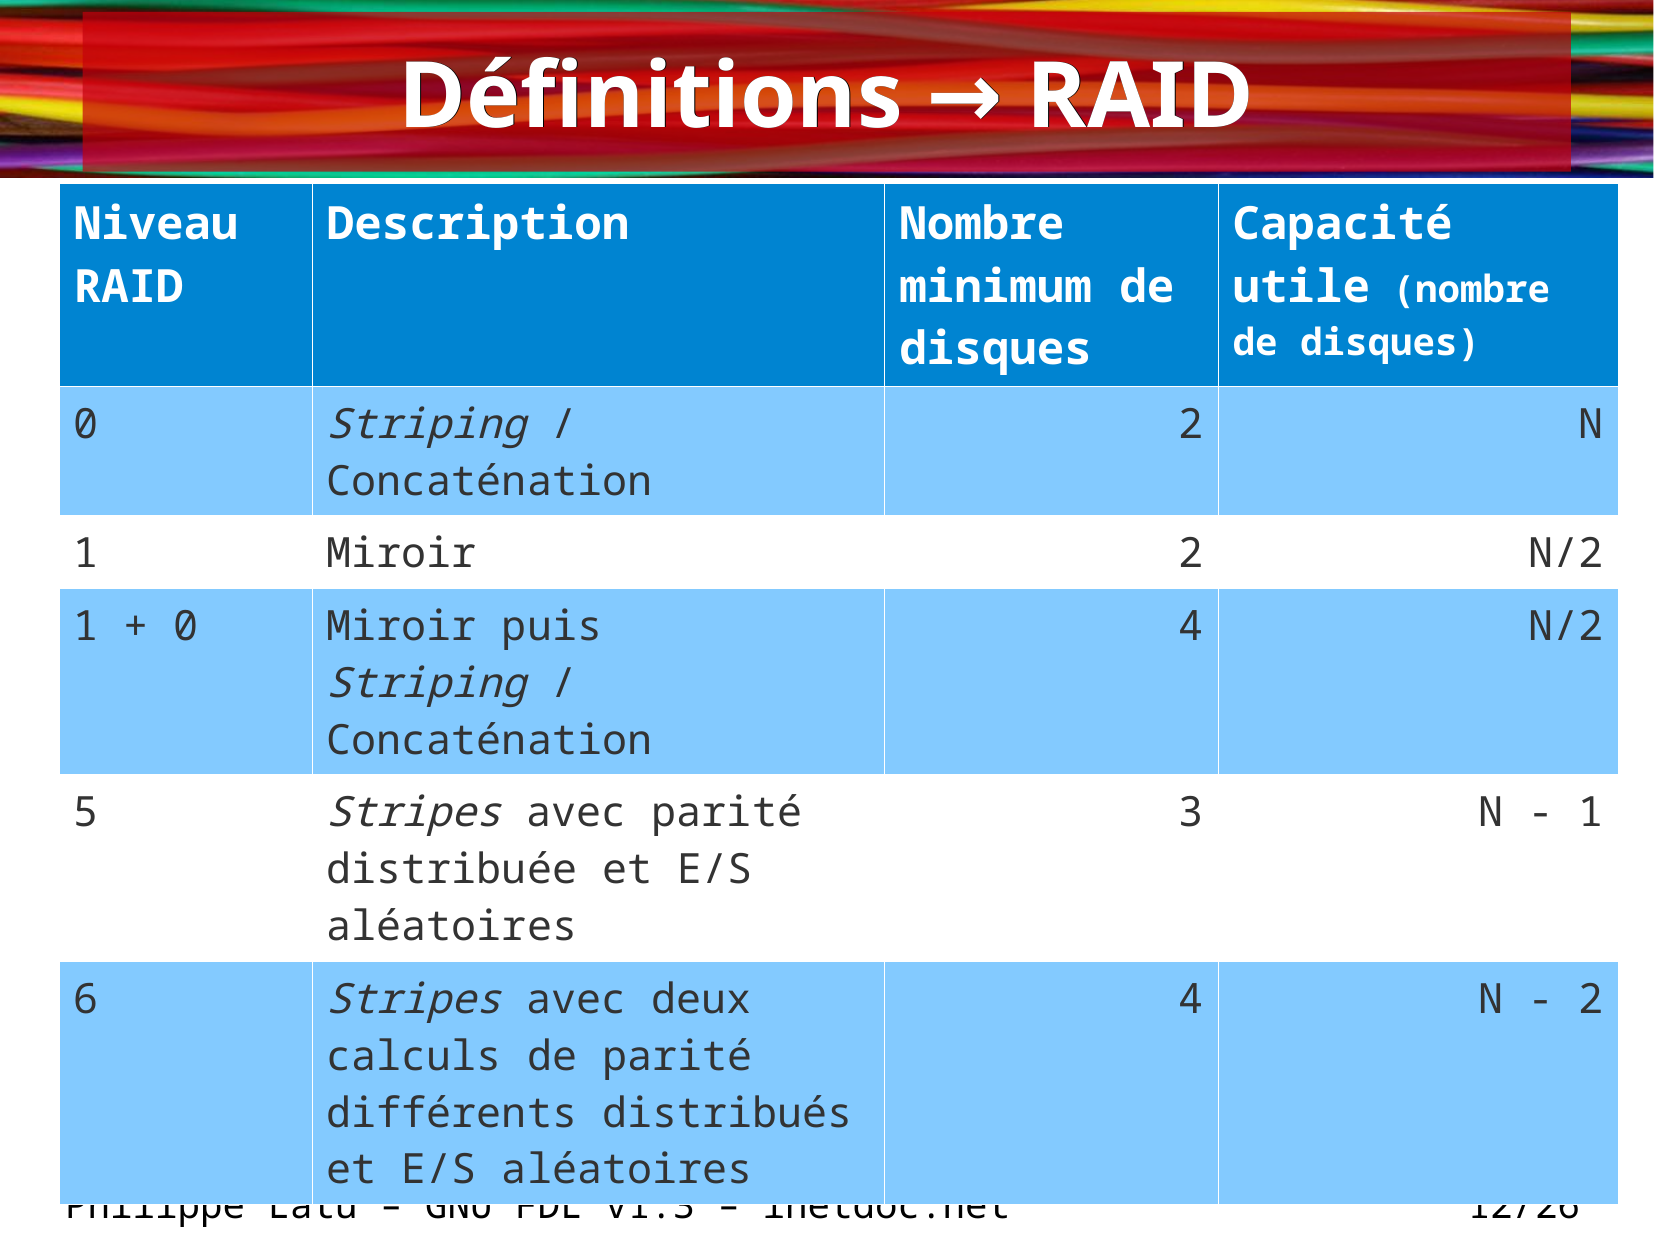

# Définitions → RAID
| Niveau RAID | Description | Nombre minimum de disques | Capacité utile (nombre de disques) |
| --- | --- | --- | --- |
| 0 | Striping / Concaténation | 2 | N |
| 1 | Miroir | 2 | N/2 |
| 1 + 0 | Miroir puis Striping / Concaténation | 4 | N/2 |
| 5 | Stripes avec parité distribuée et E/S aléatoires | 3 | N - 1 |
| 6 | Stripes avec deux calculs de parité différents distribués et E/S aléatoires | 4 | N - 2 |
Philippe Latu – GNU FDL v1.3 – inetdoc.net /26